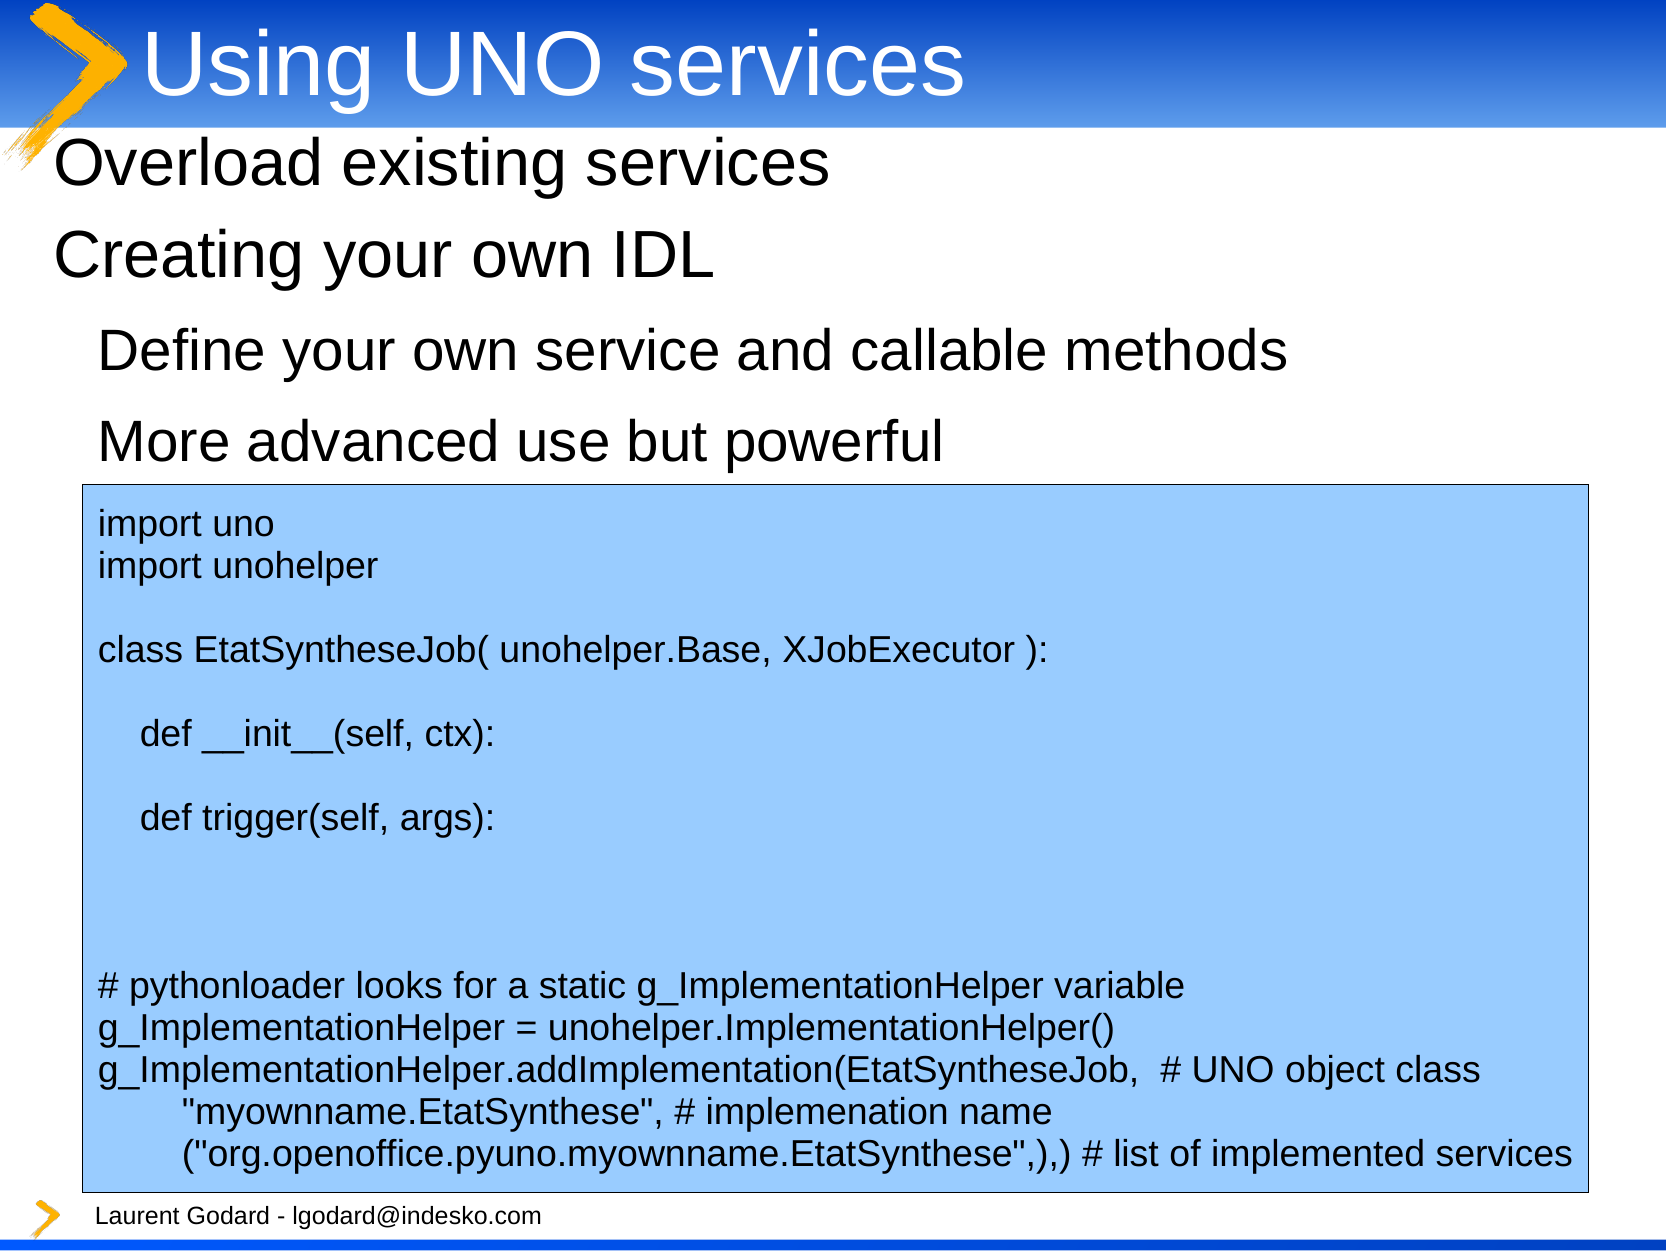

# Using UNO services
Overload existing services
Creating your own IDL
Define your own service and callable methods
More advanced use but powerful
import uno
import unohelper
class EtatSyntheseJob( unohelper.Base, XJobExecutor ):
 def __init__(self, ctx):
 def trigger(self, args):
# pythonloader looks for a static g_ImplementationHelper variable
g_ImplementationHelper = unohelper.ImplementationHelper()
g_ImplementationHelper.addImplementation(EtatSyntheseJob, # UNO object class
 "myownname.EtatSynthese", # implemenation name
 ("org.openoffice.pyuno.myownname.EtatSynthese",),) # list of implemented services